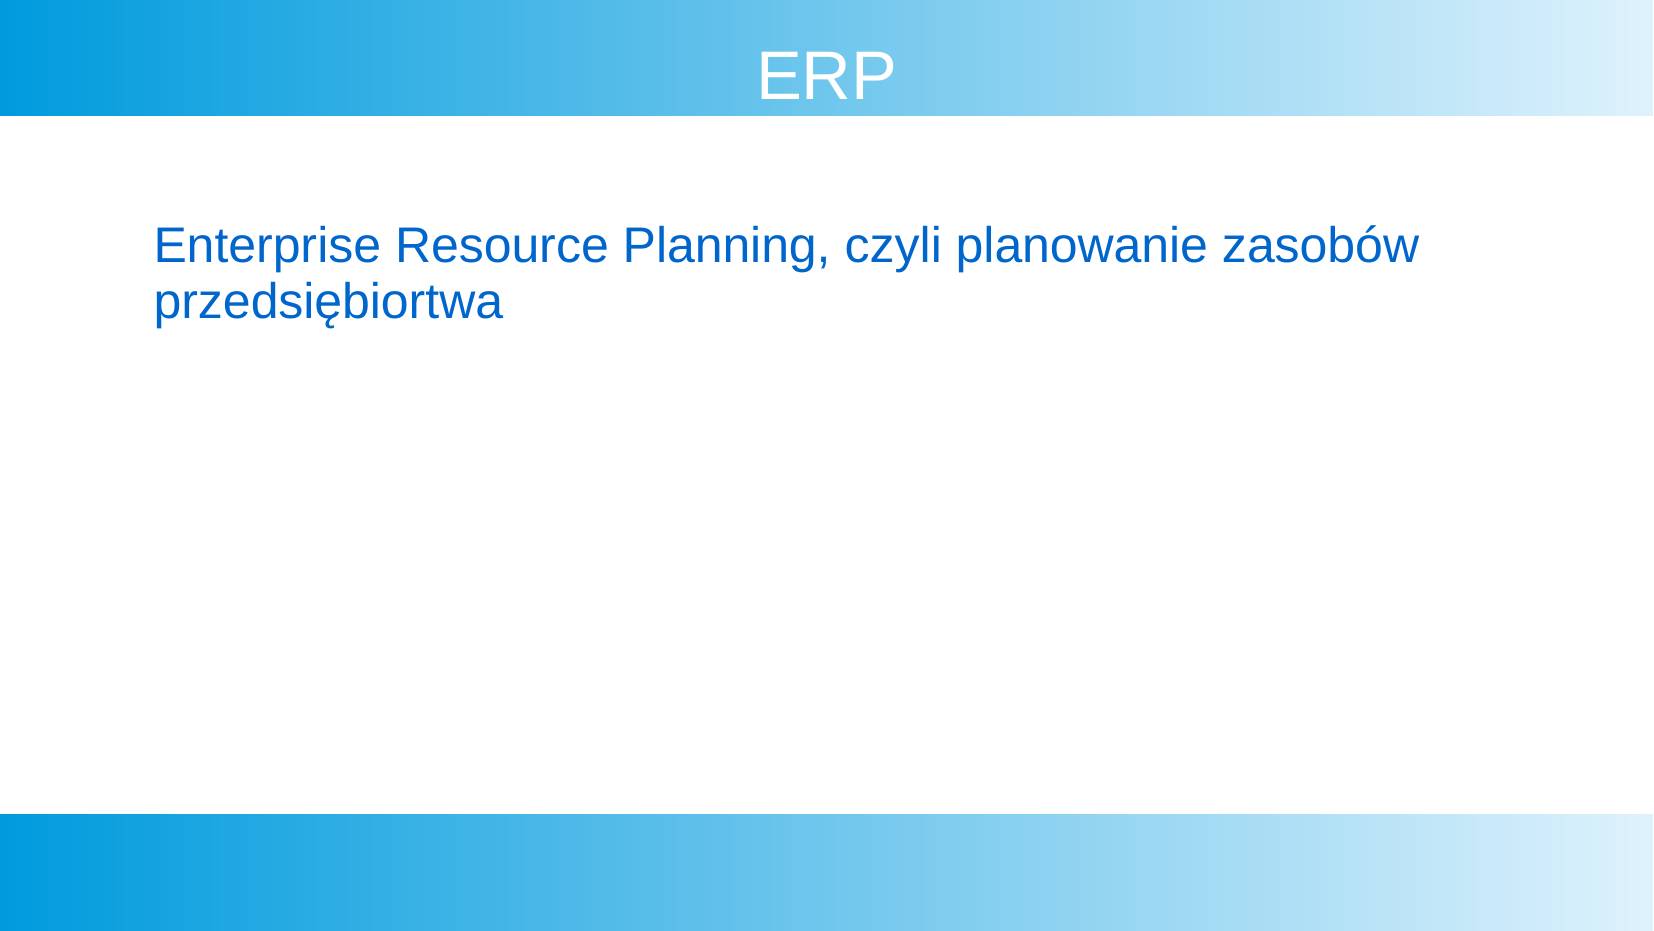

# ERP
Enterprise Resource Planning, czyli planowanie zasobów przedsiębiortwa